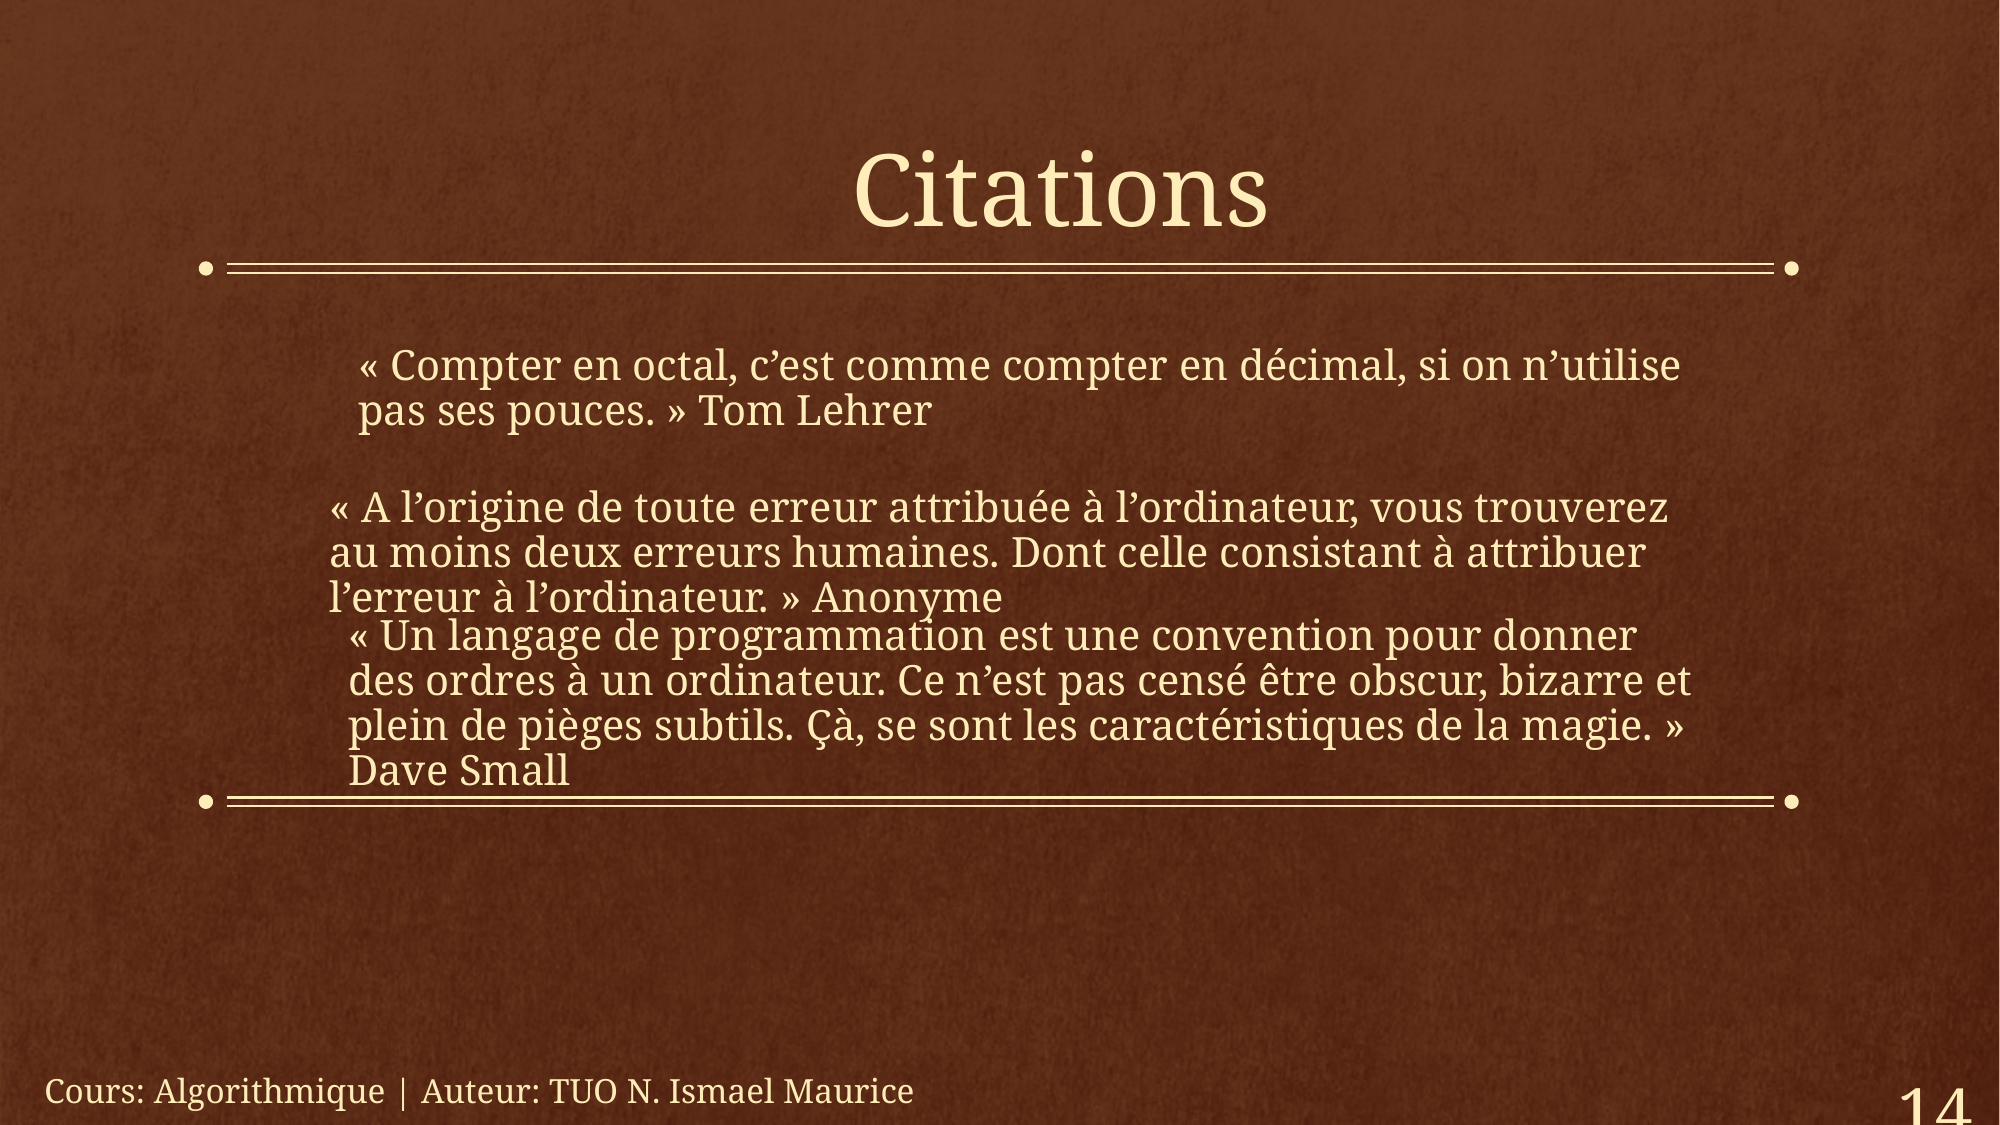

Citations
# « Compter en octal, c’est comme compter en décimal, si on n’utilise pas ses pouces. » Tom Lehrer
« A l’origine de toute erreur attribuée à l’ordinateur, vous trouverez au moins deux erreurs humaines. Dont celle consistant à attribuer l’erreur à l’ordinateur. » Anonyme
« Un langage de programmation est une convention pour donner des ordres à un ordinateur. Ce n’est pas censé être obscur, bizarre et plein de pièges subtils. Çà, se sont les caractéristiques de la magie. » Dave Small
Cours: Algorithmique | Auteur: TUO N. Ismael Maurice